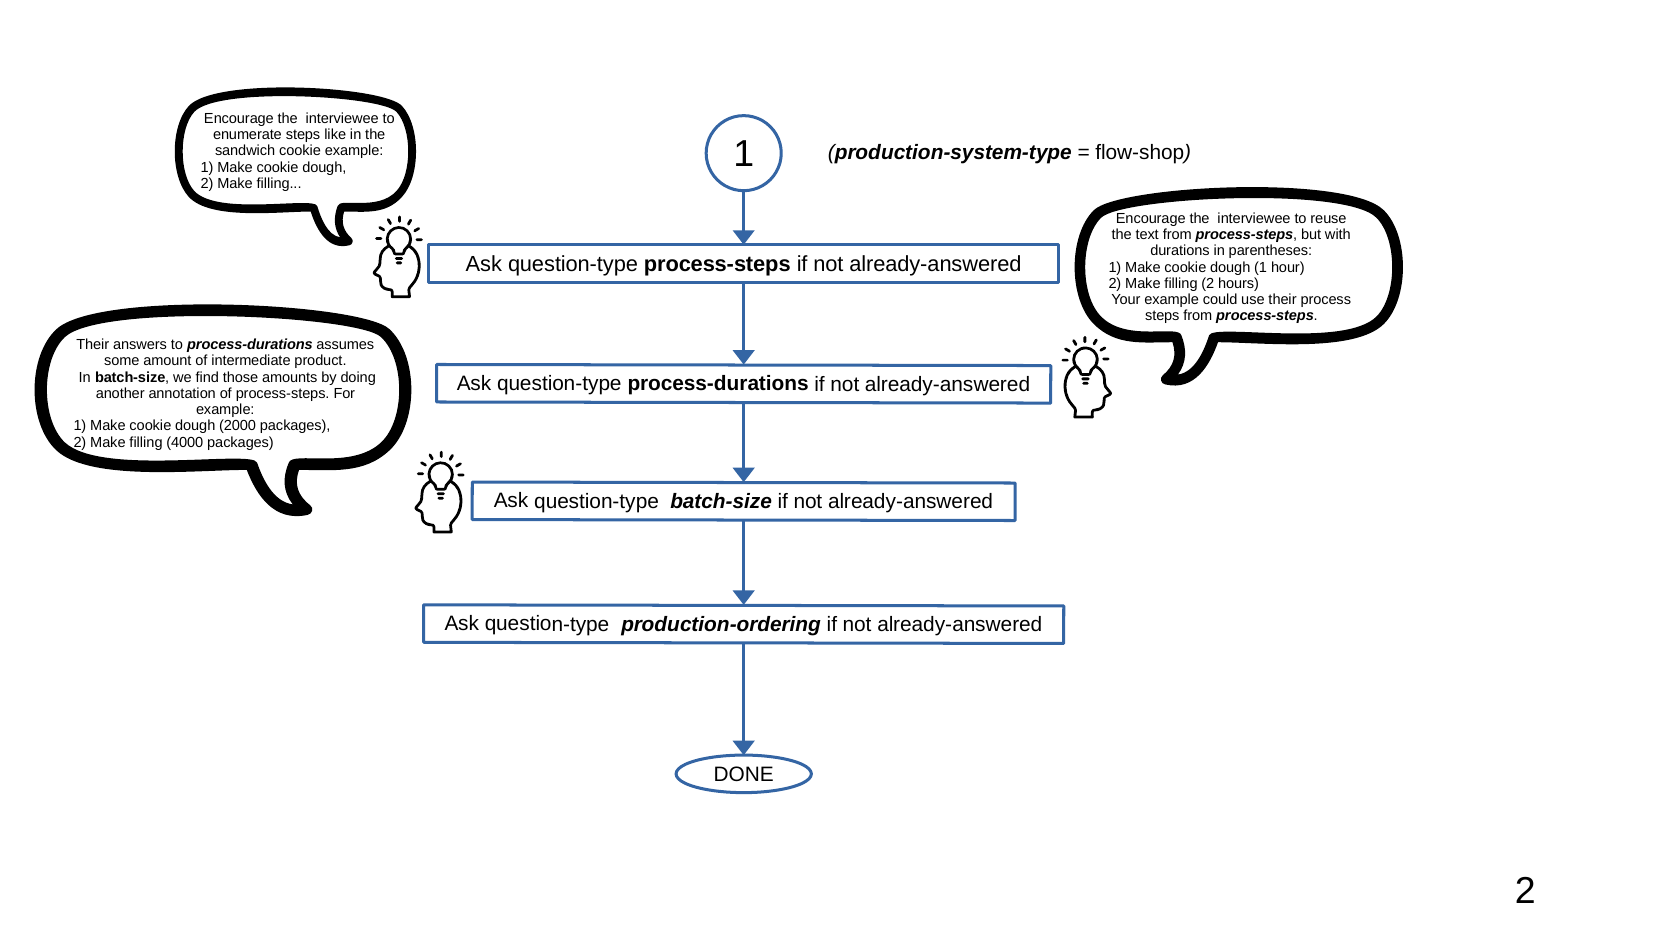

Encourage the interviewee to enumerate steps like in the sandwich cookie example:
1) Make cookie dough,
2) Make filling...
1
Encourage the interviewee to reuse the text from process-steps, but with durations in parentheses:
1) Make cookie dough (1 hour)
2) Make filling (2 hours)
Your example could use their process steps from process-steps.
(production-system-type = flow-shop)
Their answers to process-durations assumes some amount of intermediate product.
 In batch-size, we find those amounts by doing another annotation of process-steps. For example:
1) Make cookie dough (2000 packages),
2) Make filling (4000 packages)
Ask question-type process-steps if not already-answered
Ask question-type process-durations if not already-answered
Ask question-type batch-size if not already-answered
Ask question-type production-ordering if not already-answered
DONE